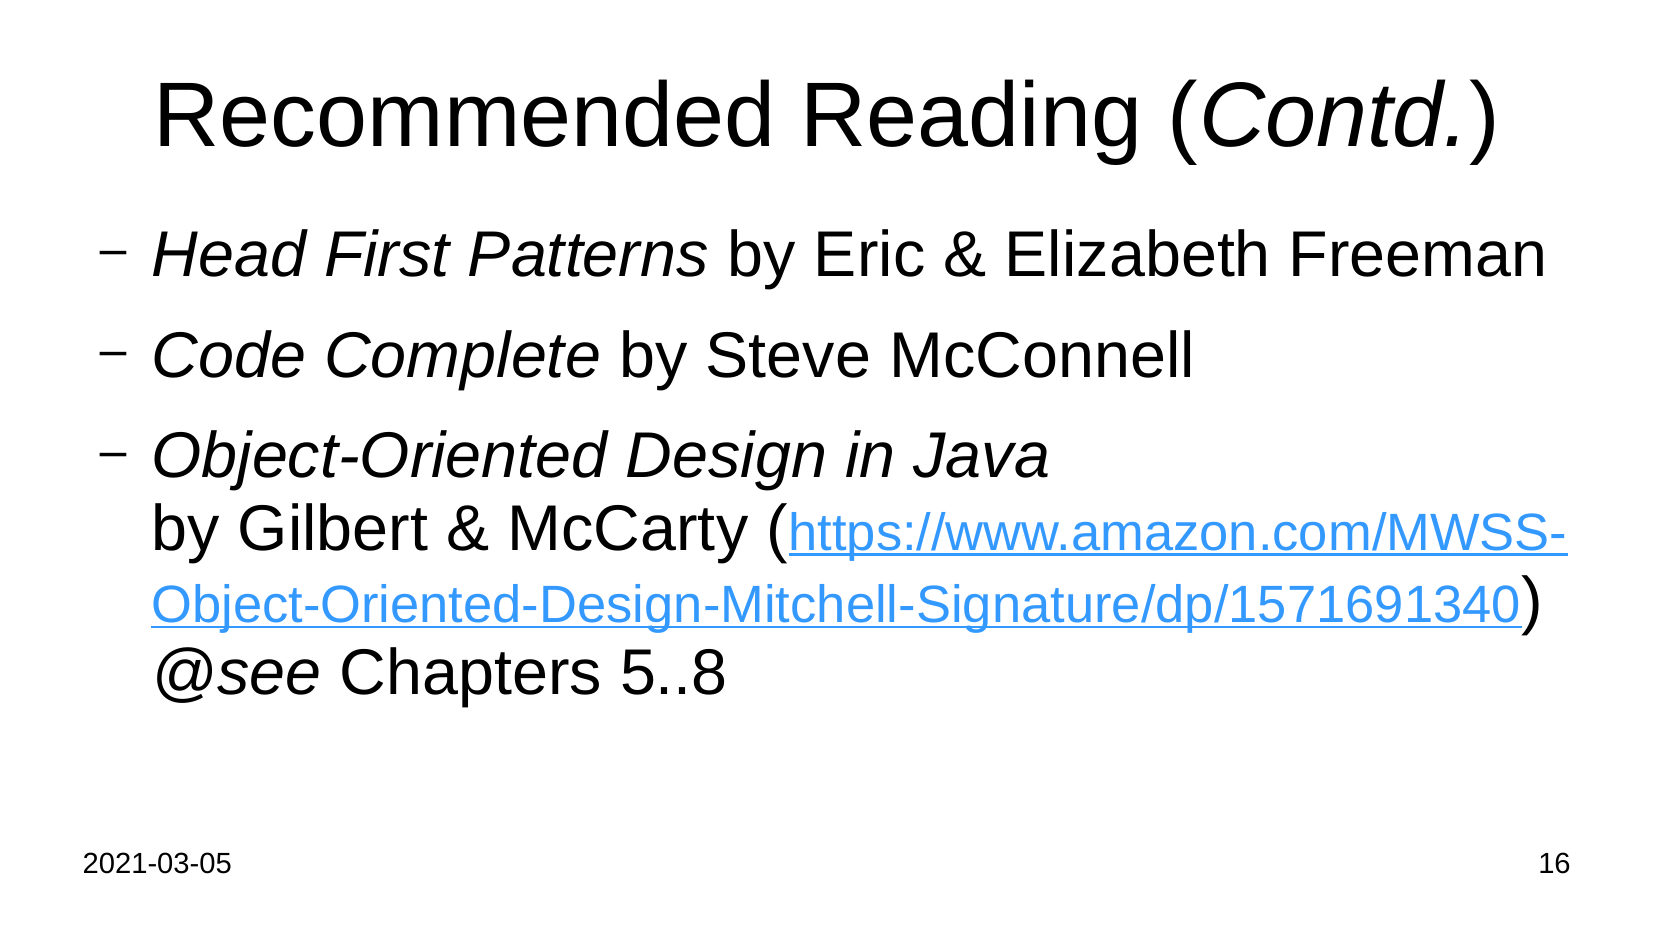

# Recommended Reading (Contd.)
Head First Patterns by Eric & Elizabeth Freeman
Code Complete by Steve McConnell
Object-Oriented Design in Java
by Gilbert & McCarty (https://www.amazon.com/MWSS-Object-Oriented-Design-Mitchell-Signature/dp/1571691340)
@see Chapters 5..8
2021-03-05
16